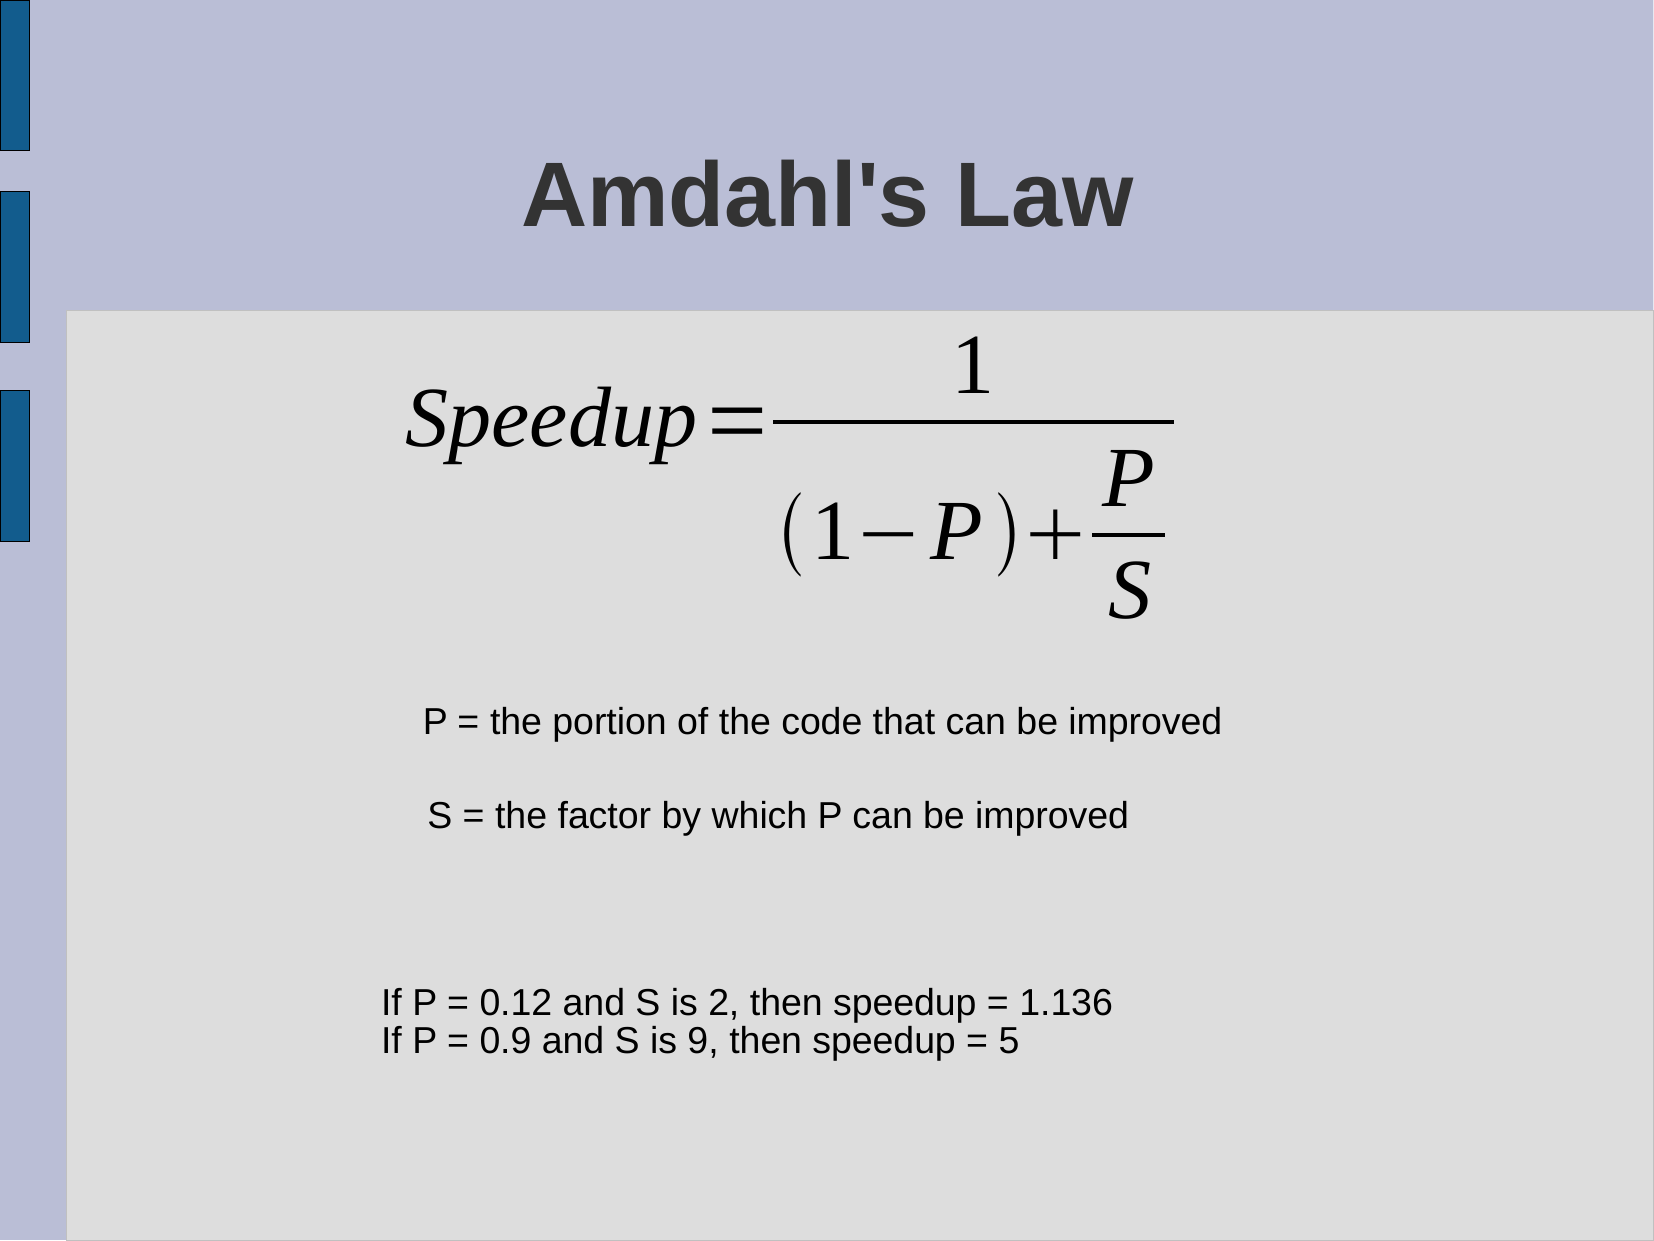

# Amdahl's Law
P = the portion of the code that can be improved
S = the factor by which P can be improved
If P = 0.12 and S is 2, then speedup = 1.136
If P = 0.9 and S is 9, then speedup = 5